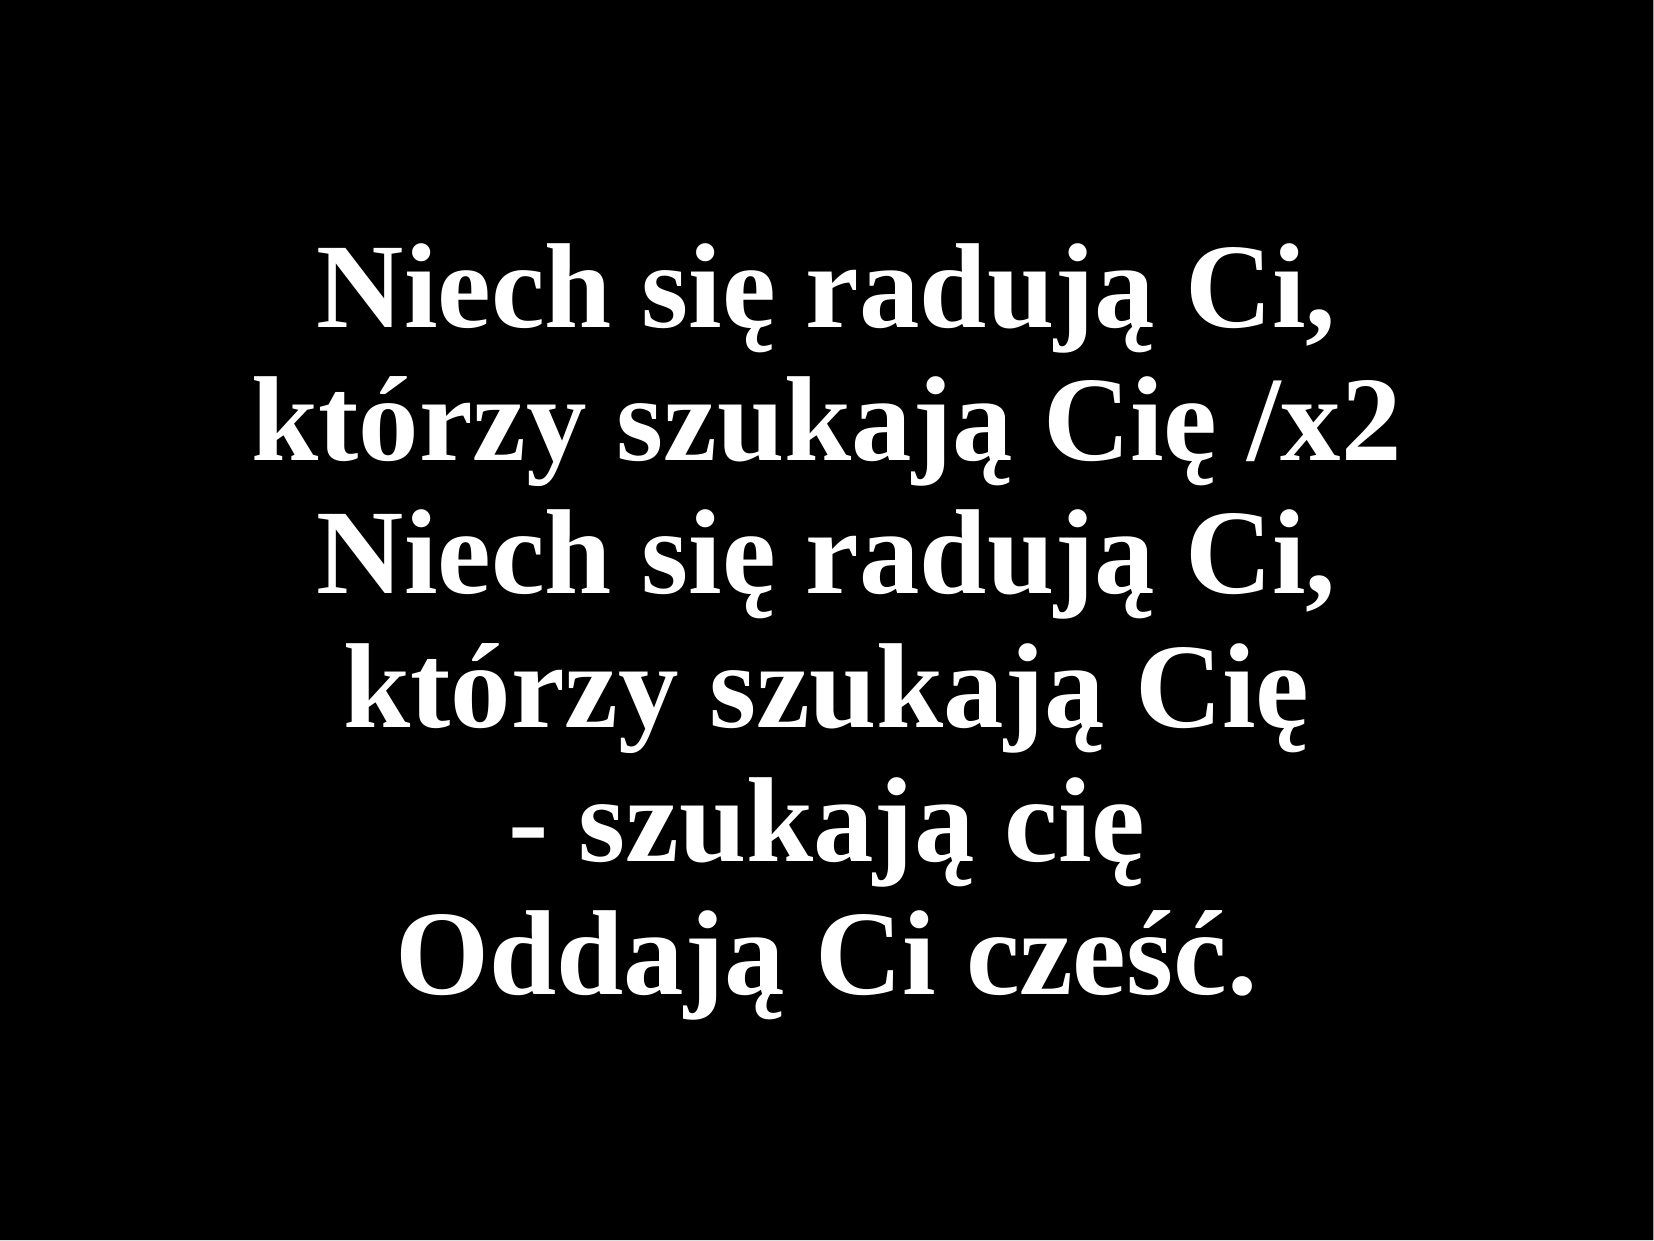

# Niech się radują Ci, którzy szukają Cię /x2 Niech się radują Ci, którzy szukają Cię - szukają cię Oddają Ci cześć.